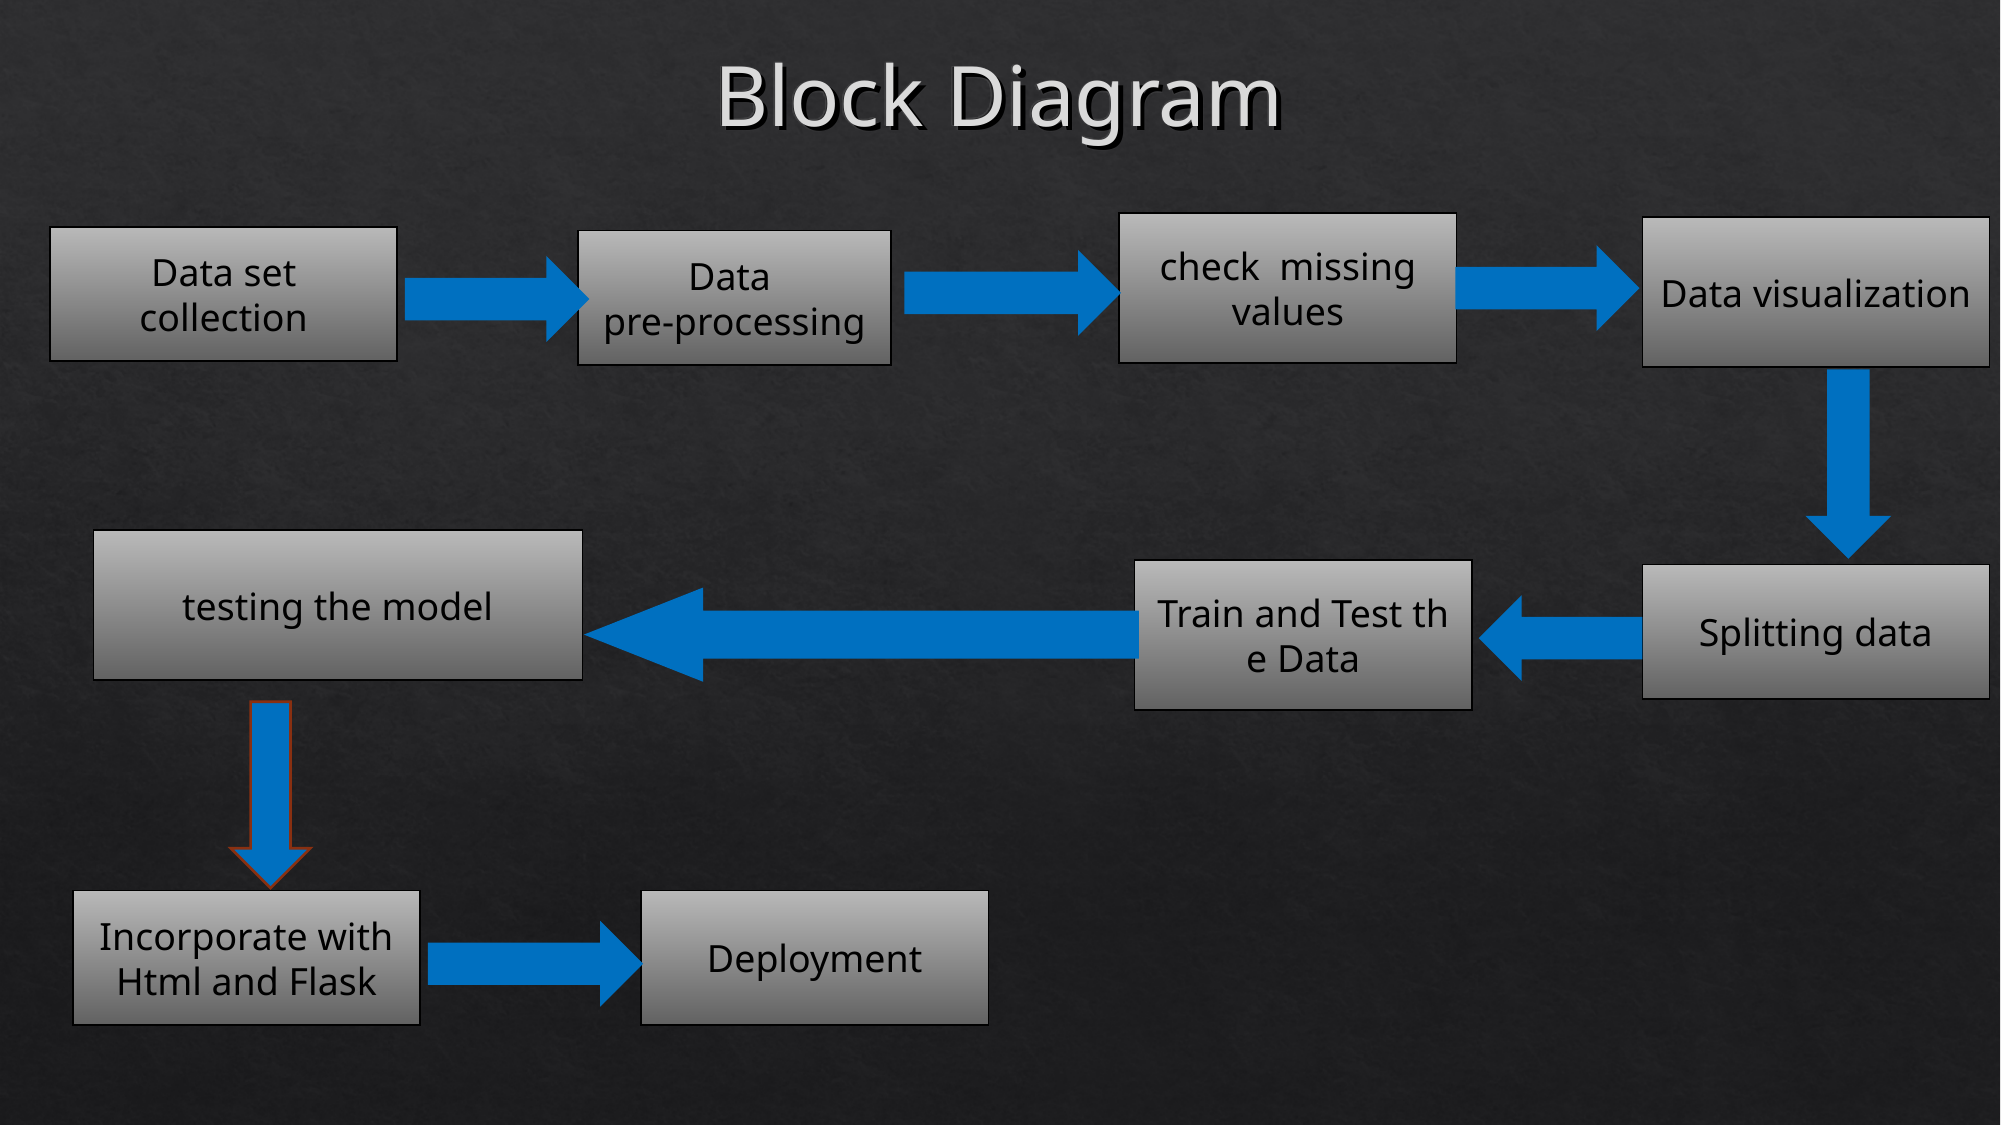

# Block Diagram
check  missing values
Data visualization
Data set collection
Data
pre-processing
testing the model
Train and Test the Data
Splitting data
Incorporate with Html and Flask
Deployment